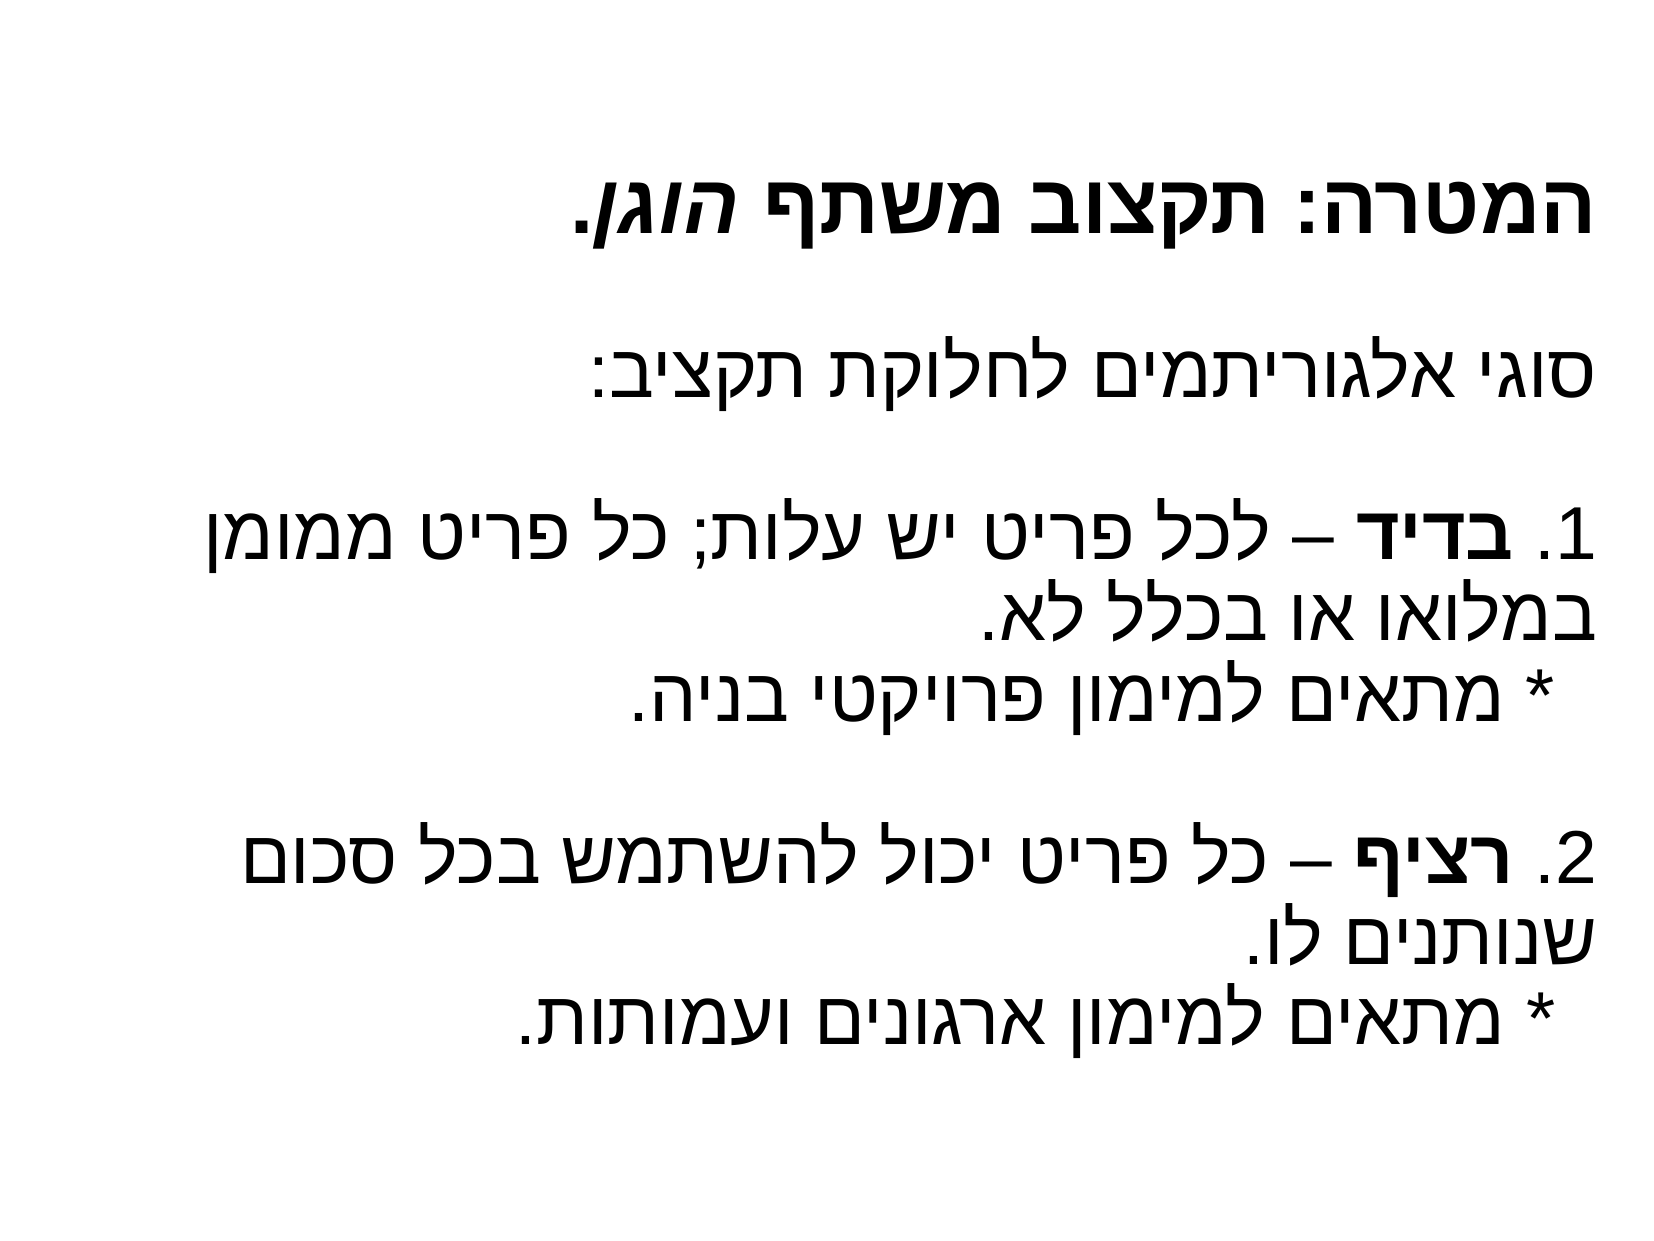

# המטרה: תקצוב משתף הוגן. סוגי אלגוריתמים לחלוקת תקציב: 1. בדיד – לכל פריט יש עלות; כל פריט ממומן במלואו או בכלל לא. * מתאים למימון פרויקטי בניה. 2. רציף – כל פריט יכול להשתמש בכל סכום שנותנים לו. * מתאים למימון ארגונים ועמותות.